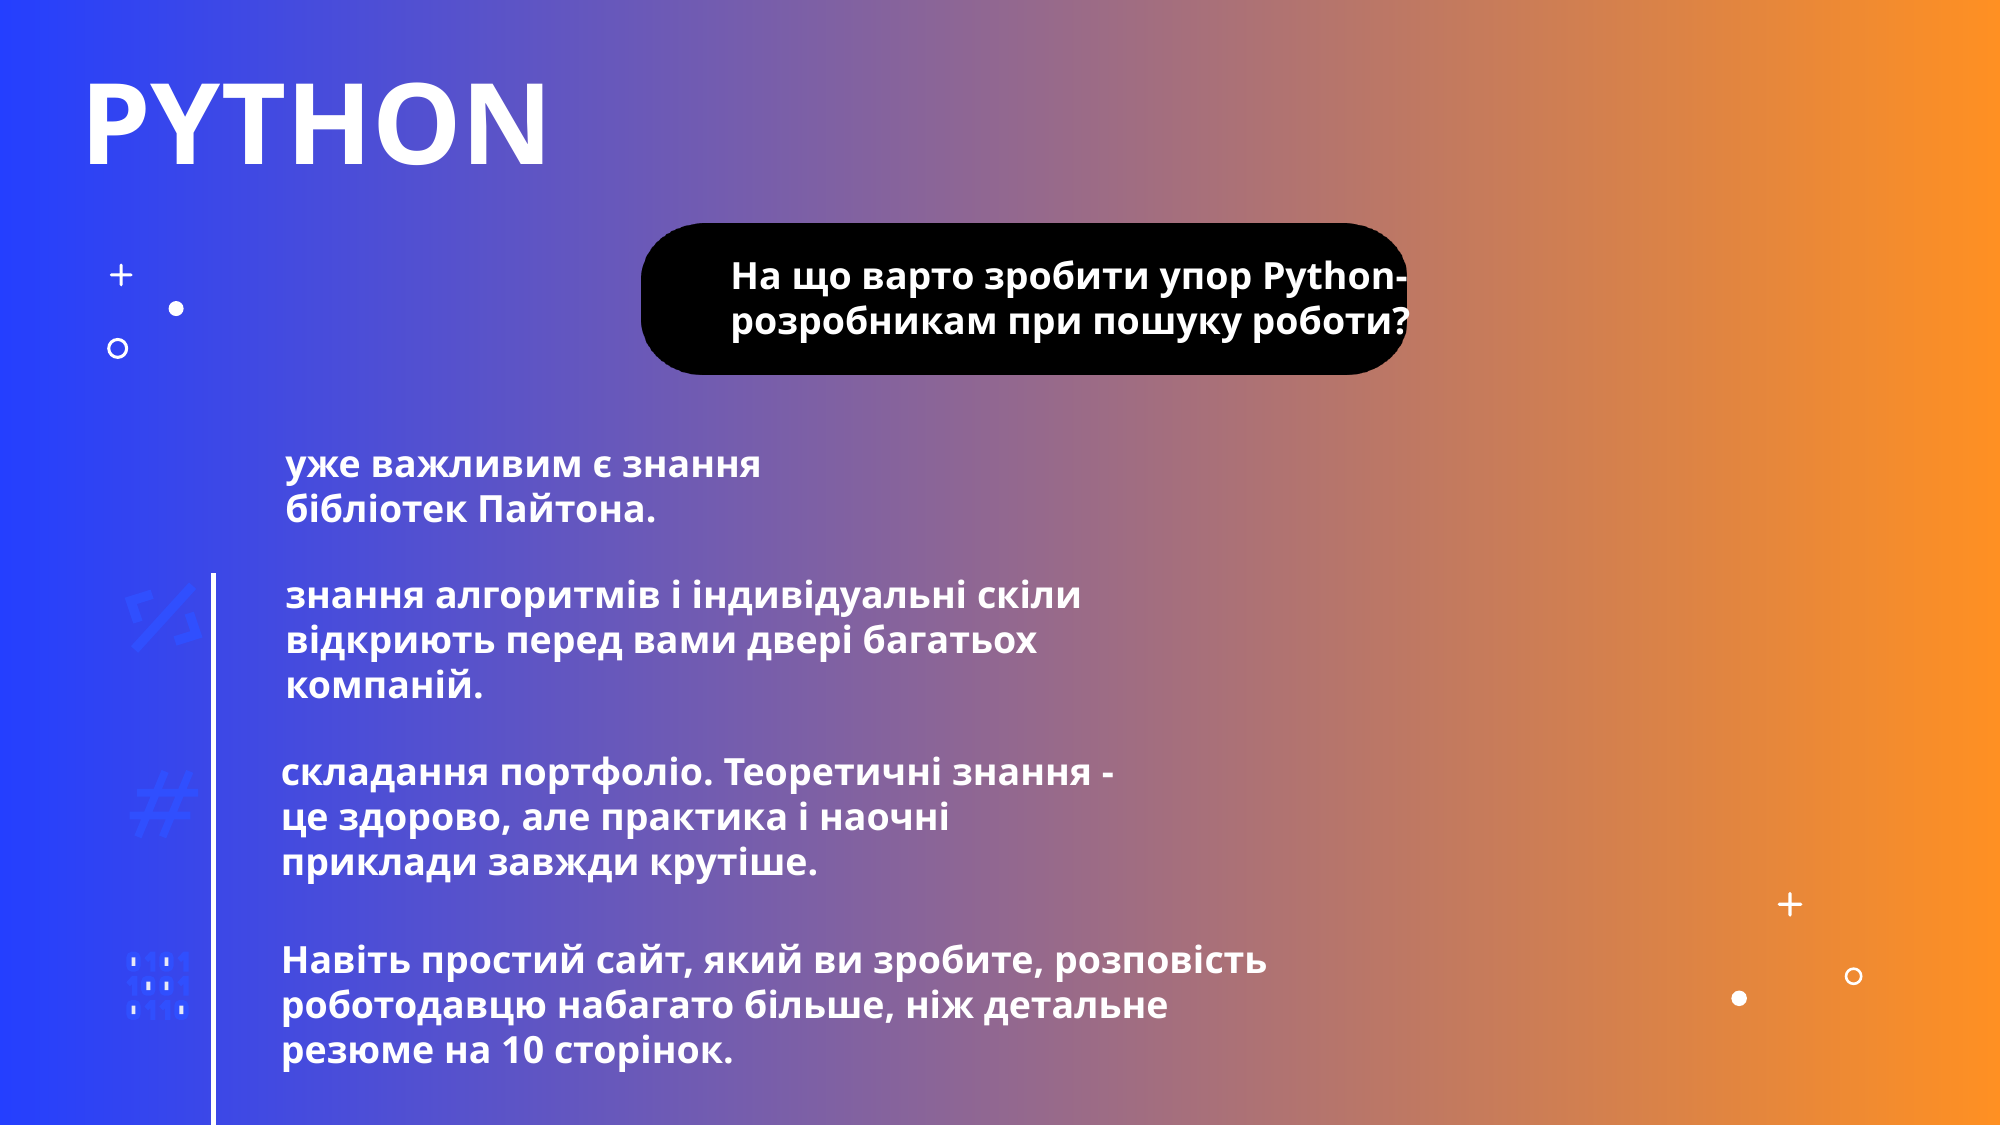

# Python
На що варто зробити упор Python-розробникам при пошуку роботи?
уже важливим є знання бібліотек Пайтона.
знання алгоритмів і індивідуальні скіли відкриють перед вами двері багатьох компаній.
складання портфоліо. Теоретичні знання - це здорово, але практика і наочні приклади завжди крутіше.
Навіть простий сайт, який ви зробите, розповість роботодавцю набагато більше, ніж детальне резюме на 10 сторінок.